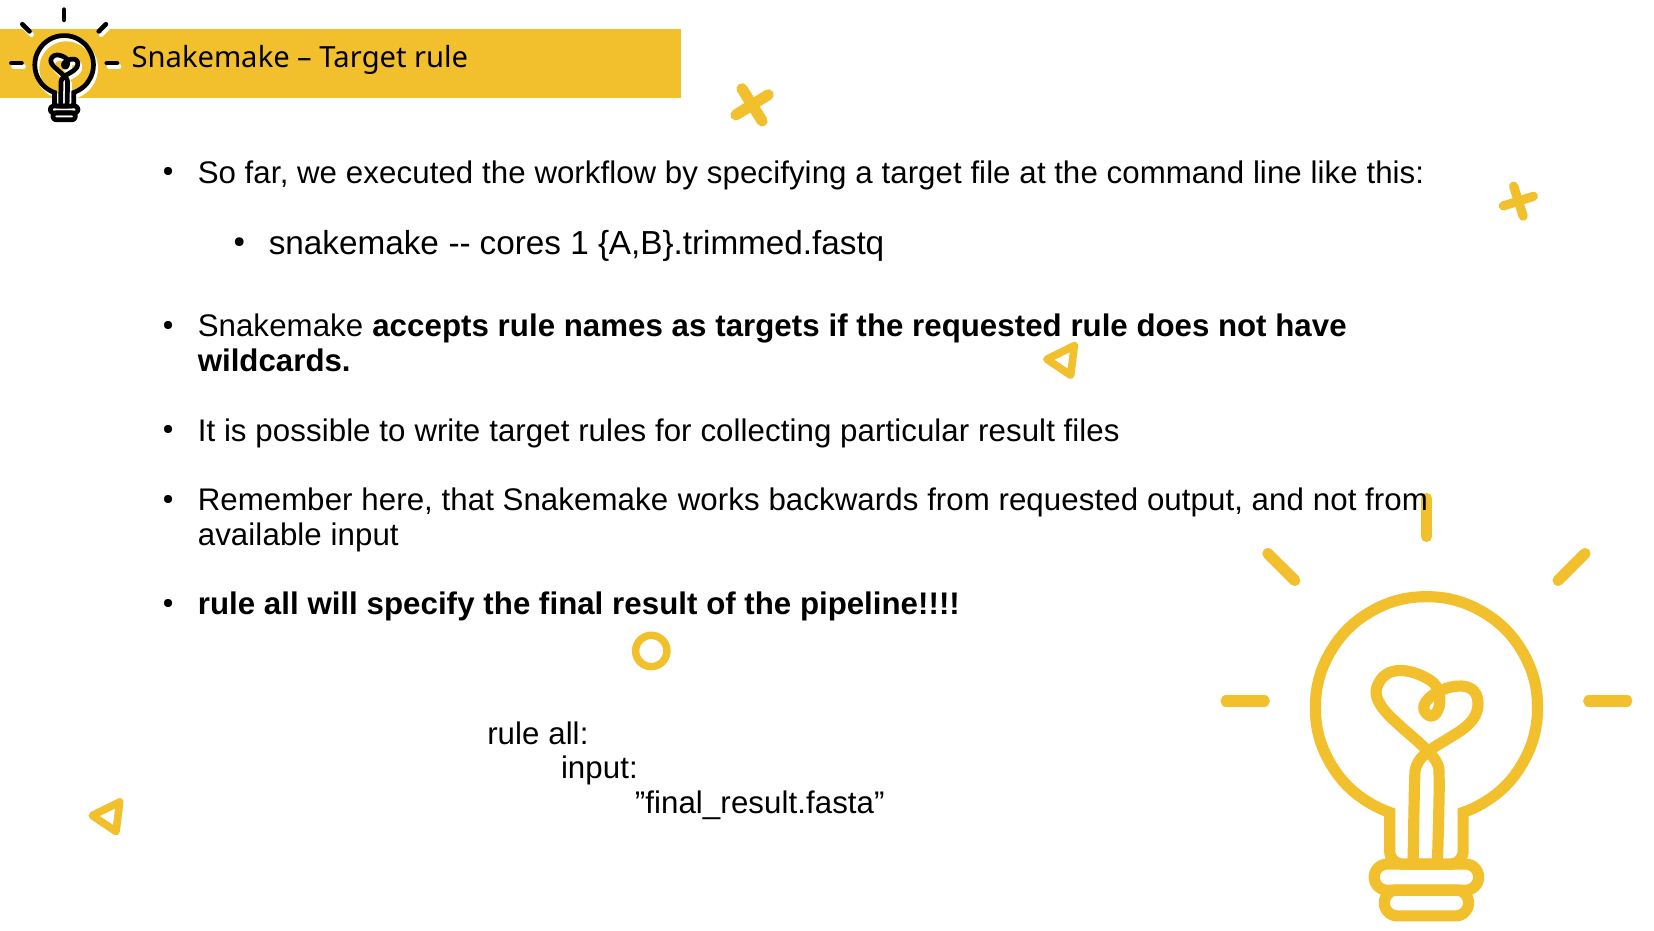

# Snakemake – Target rule
So far, we executed the workflow by specifying a target file at the command line like this:
snakemake -- cores 1 {A,B}.trimmed.fastq
Snakemake accepts rule names as targets if the requested rule does not have wildcards.
It is possible to write target rules for collecting particular result files
Remember here, that Snakemake works backwards from requested output, and not from available input
rule all will specify the final result of the pipeline!!!!
rule all:
	input:
		”final_result.fasta”